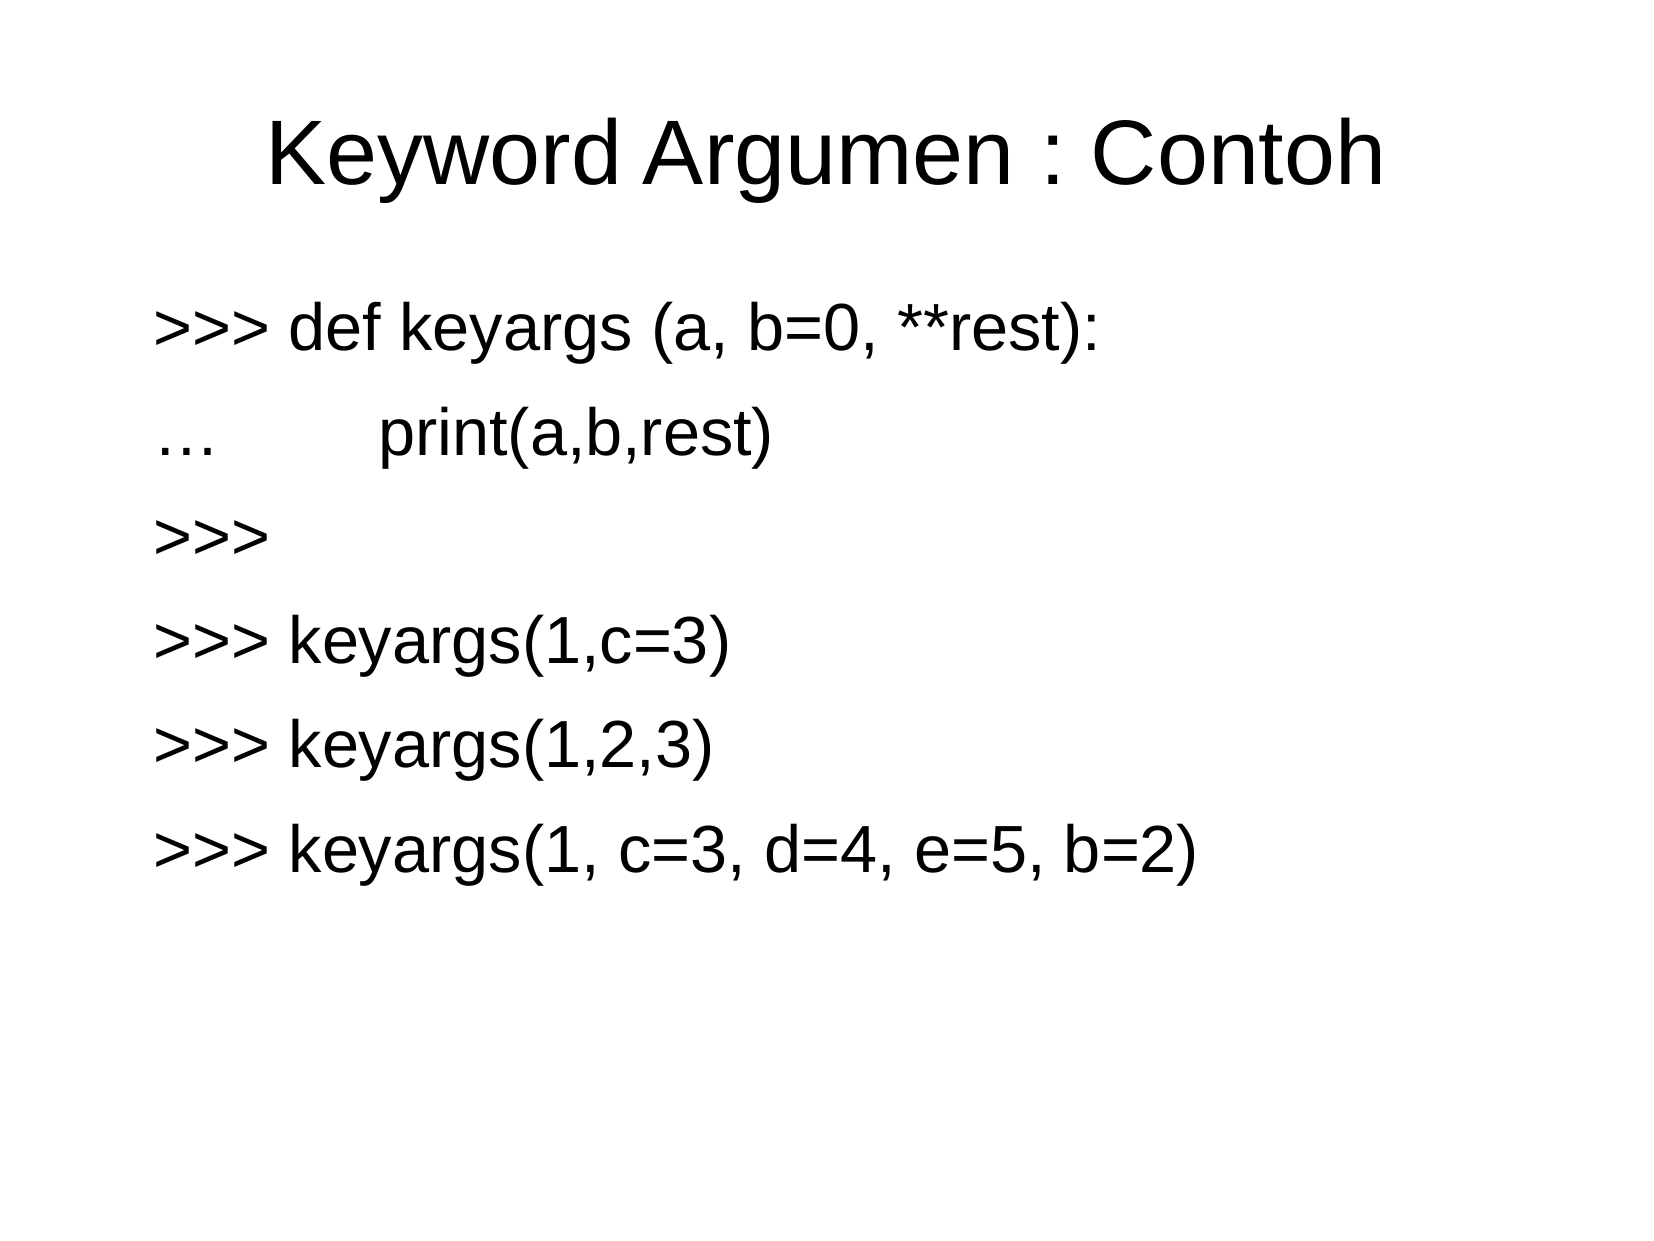

# Keyword Argumen : Contoh
>>> def keyargs (a, b=0, **rest):
… 		print(a,b,rest)
>>>
>>> keyargs(1,c=3)
>>> keyargs(1,2,3)
>>> keyargs(1, c=3, d=4, e=5, b=2)